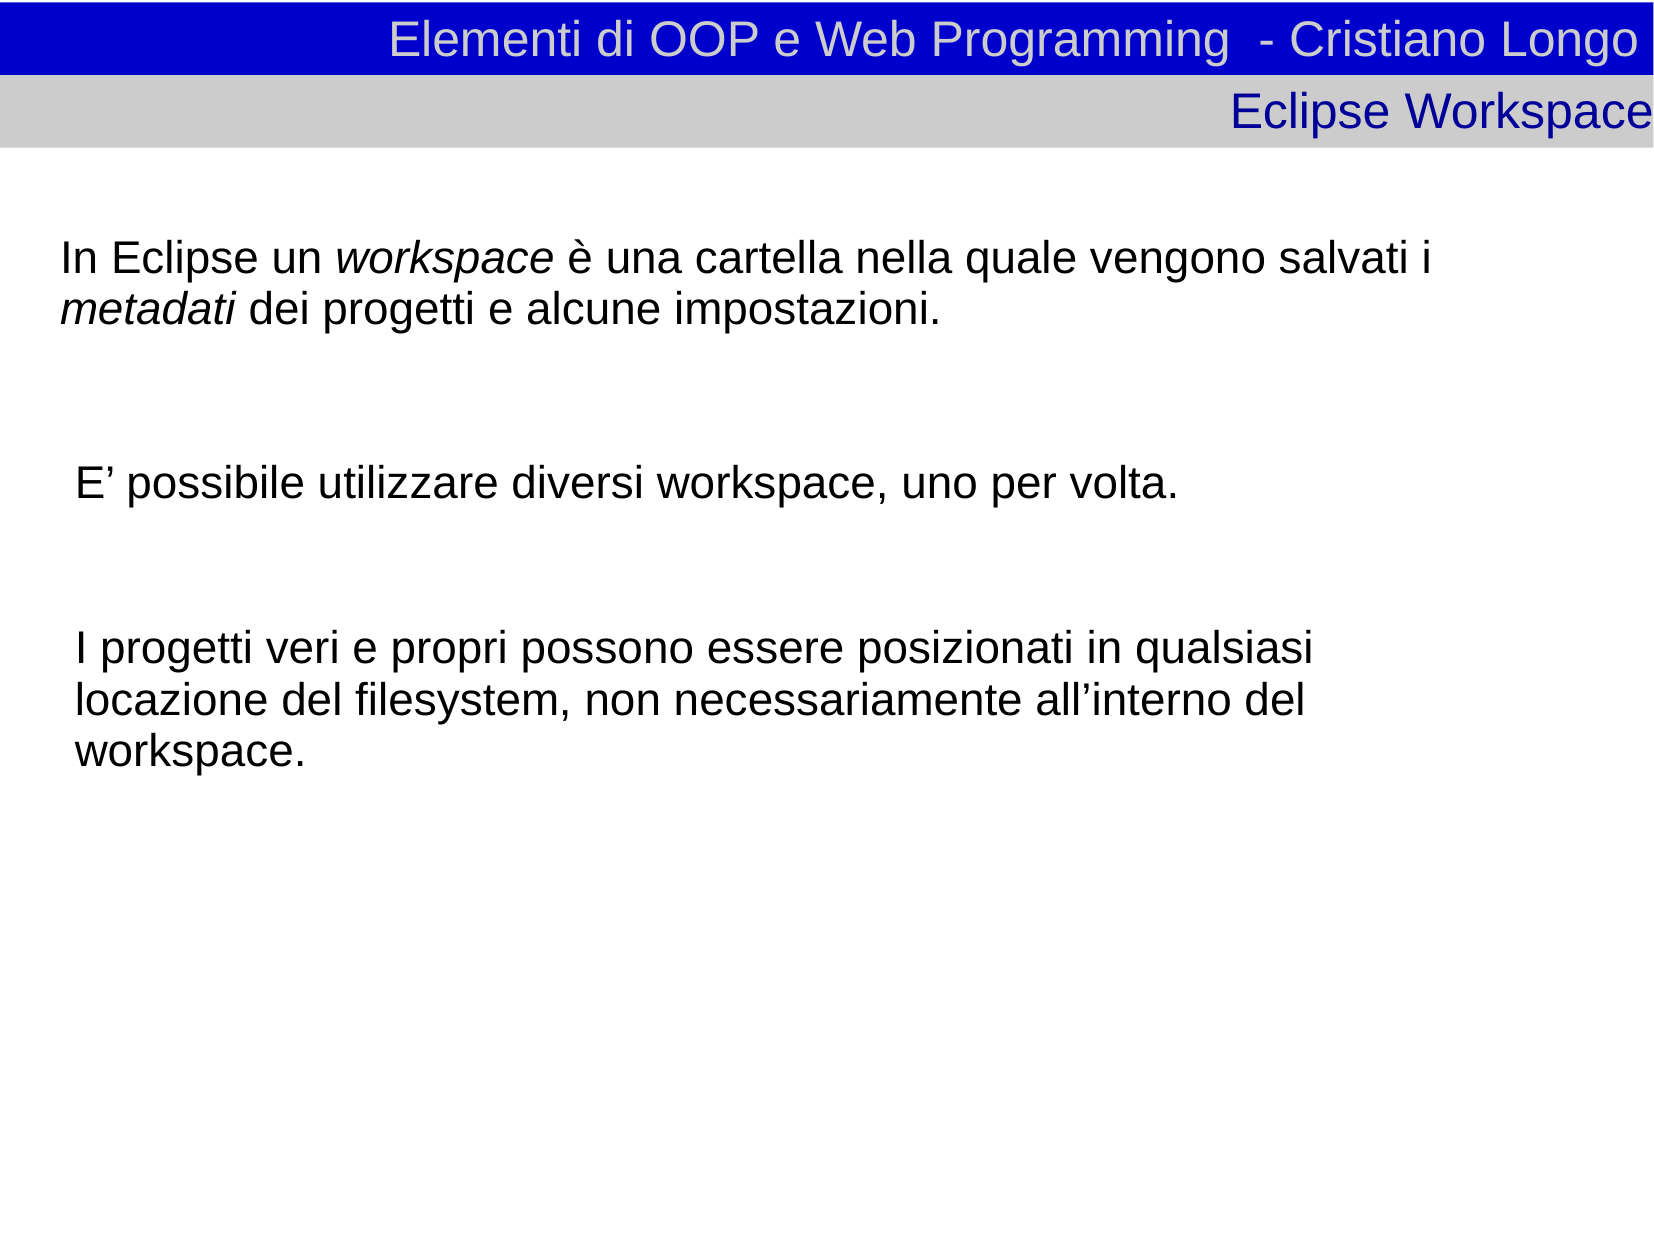

# Elementi di OOP e Web Programming - Cristiano Longo
Eclipse Workspace
In Eclipse un workspace è una cartella nella quale vengono salvati i metadati dei progetti e alcune impostazioni.
E’ possibile utilizzare diversi workspace, uno per volta.
I progetti veri e propri possono essere posizionati in qualsiasi locazione del filesystem, non necessariamente all’interno del workspace.